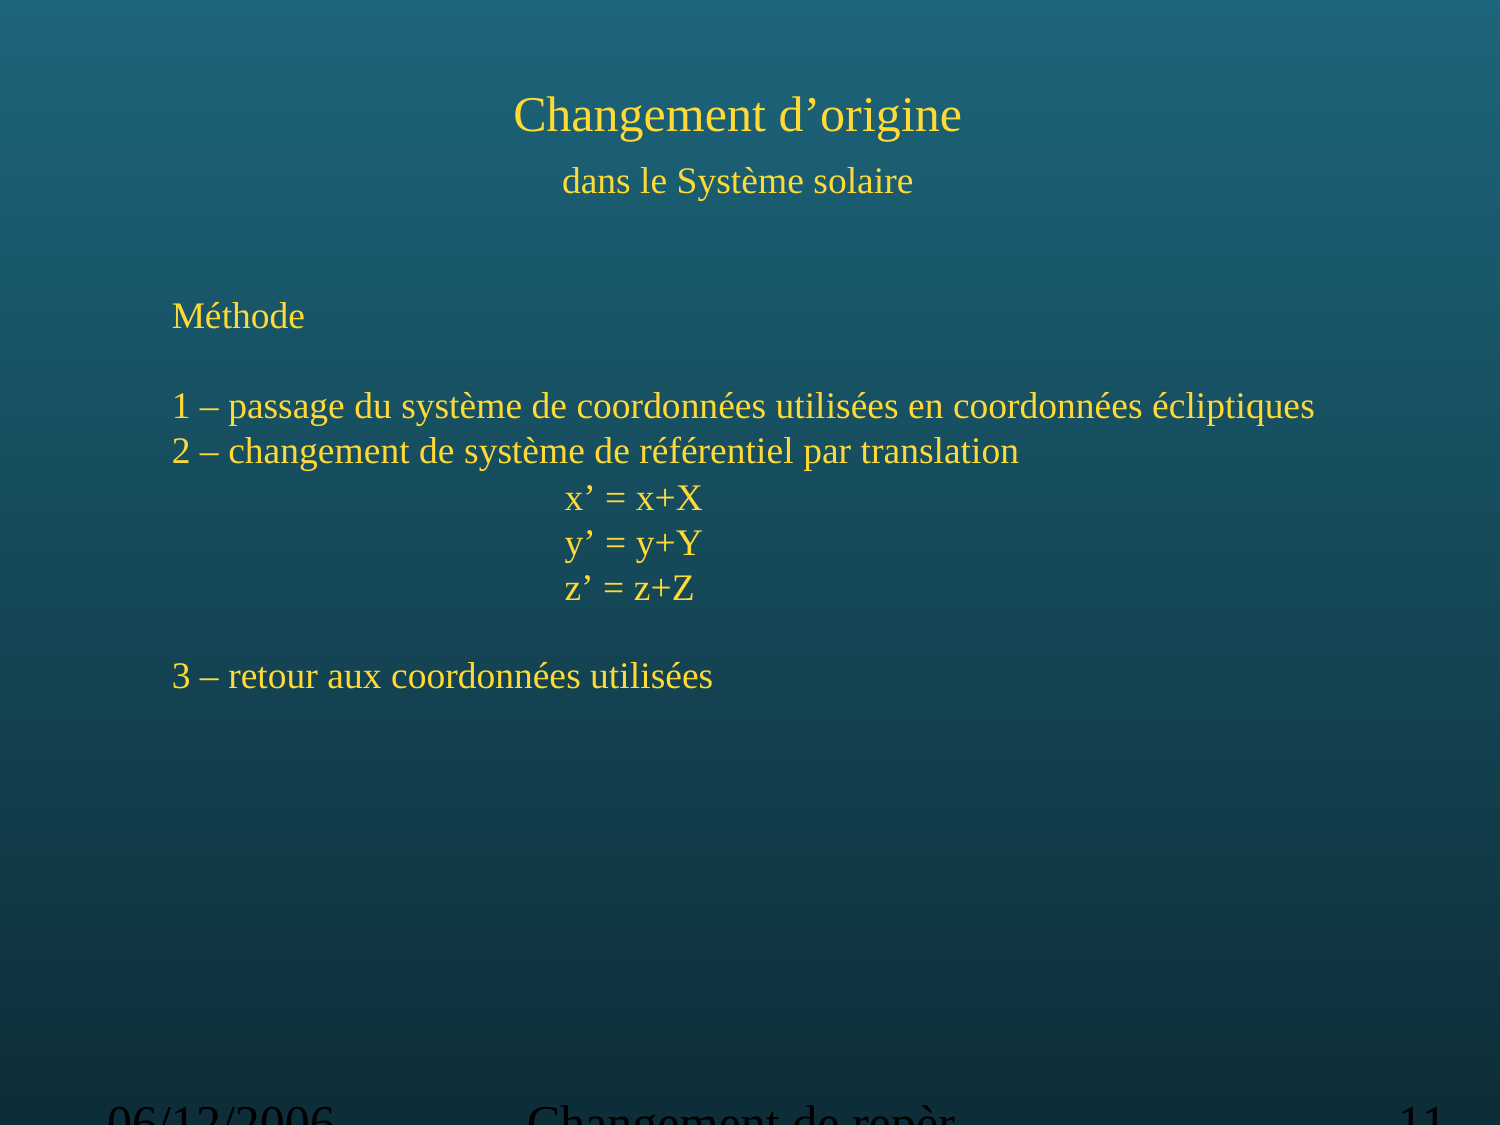

Changement d’origine
dans le Système solaire
Méthode
1 – passage du système de coordonnées utilisées en coordonnées écliptiques
2 – changement de système de référentiel par translation
3 – retour aux coordonnées utilisées
x’ = x+X
y’ = y+Y
z’ = z+Z
06/12/2006
Changement de repères, de système
11